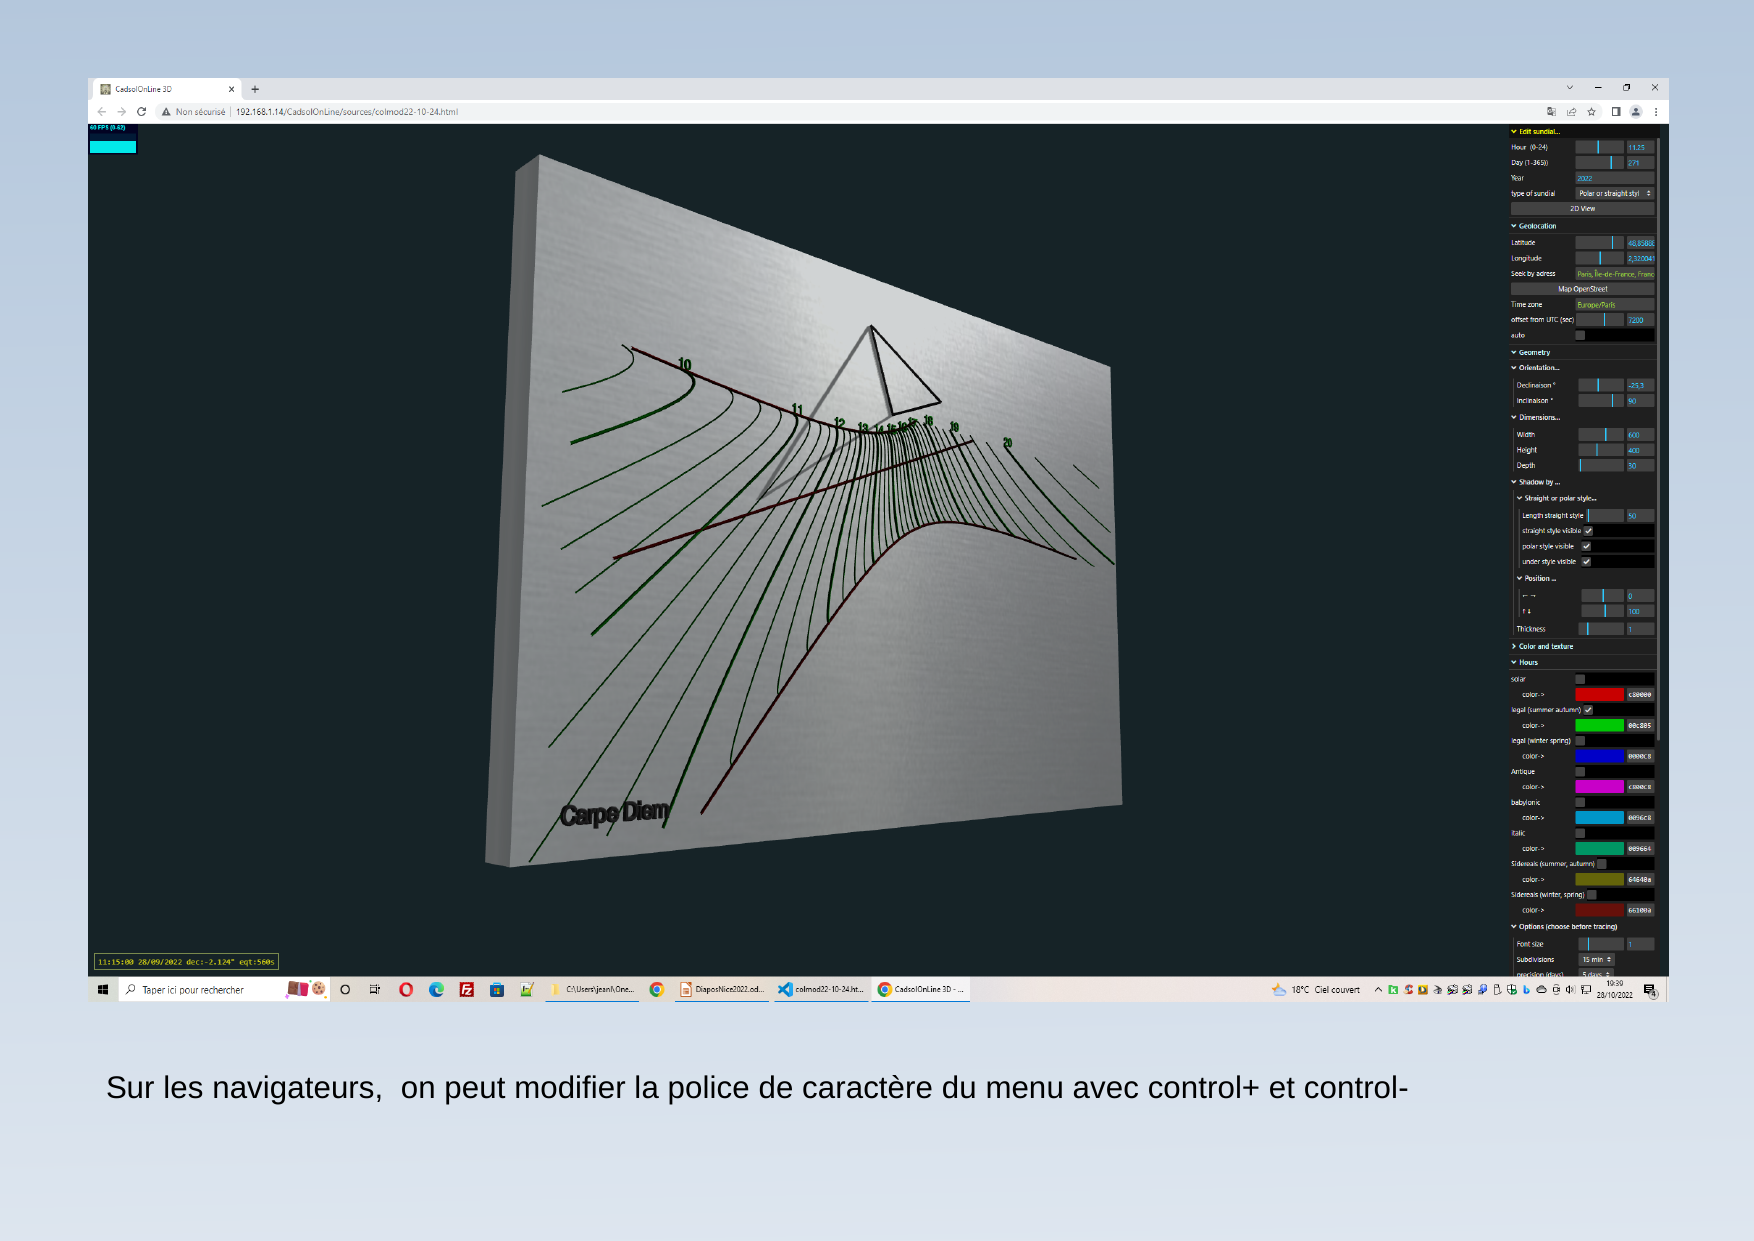

Sur les navigateurs, on peut modifier la police de caractère du menu avec control+ et control-